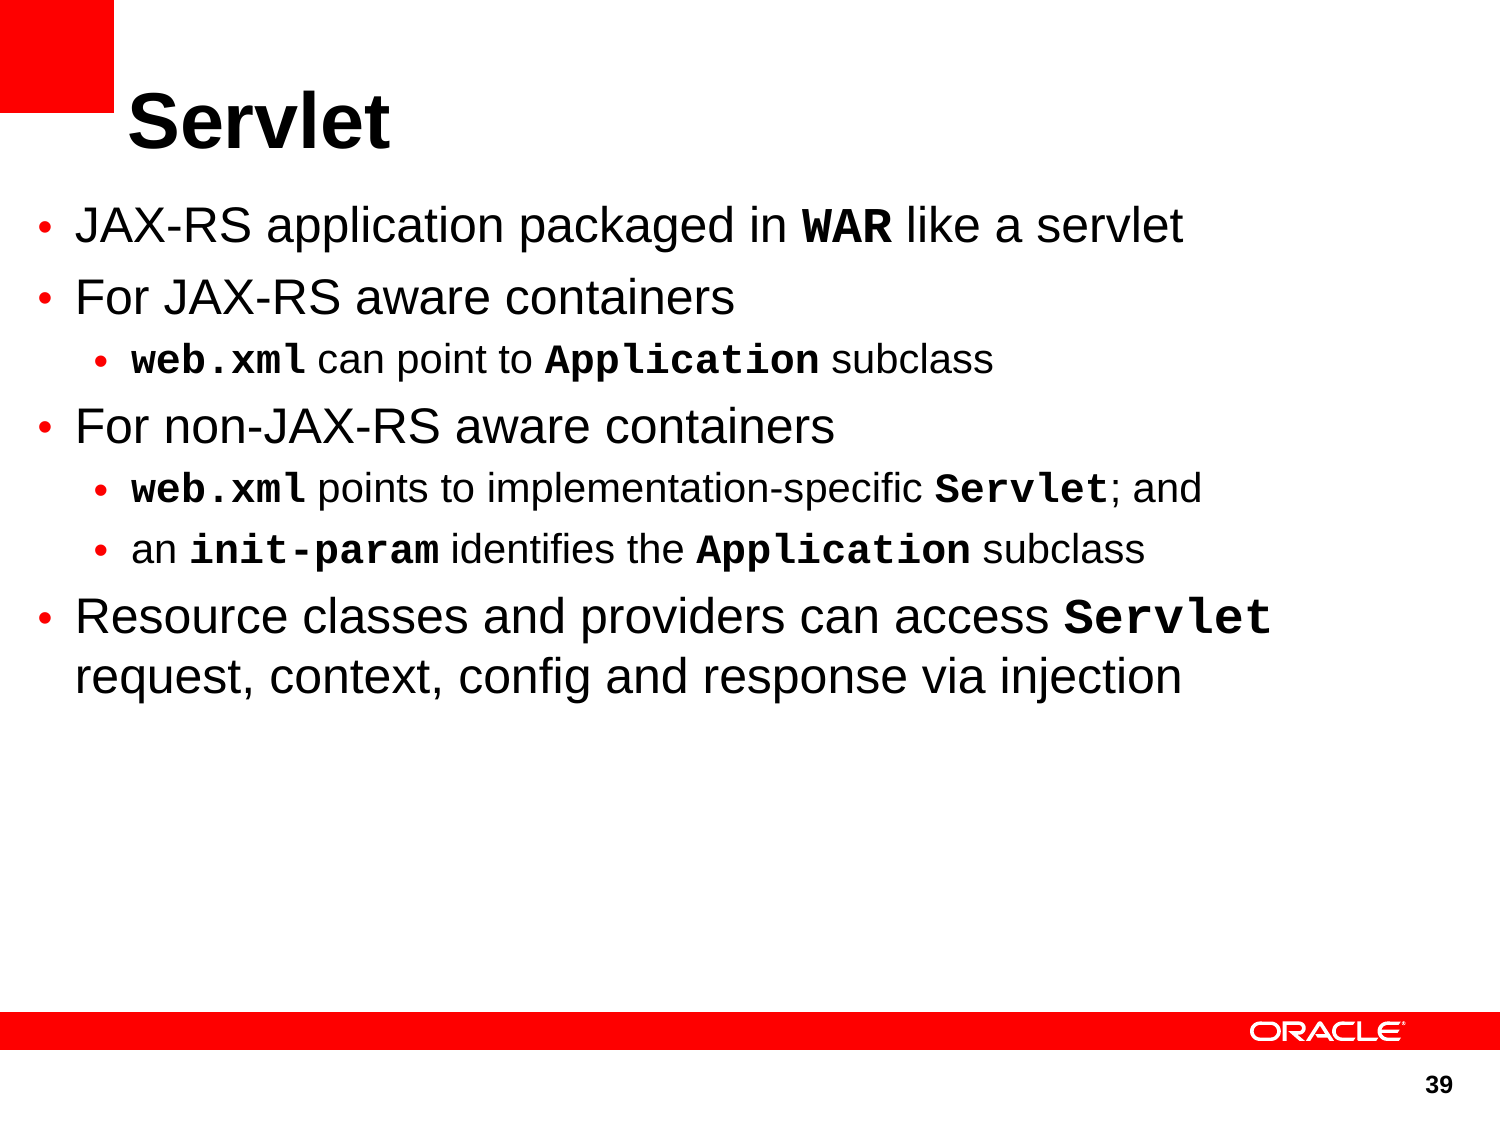

# Servlet
JAX-RS application packaged in WAR like a servlet
For JAX-RS aware containers
web.xml can point to Application subclass
For non-JAX-RS aware containers
web.xml points to implementation-specific Servlet; and
an init-param identifies the Application subclass
Resource classes and providers can access Servlet request, context, config and response via injection